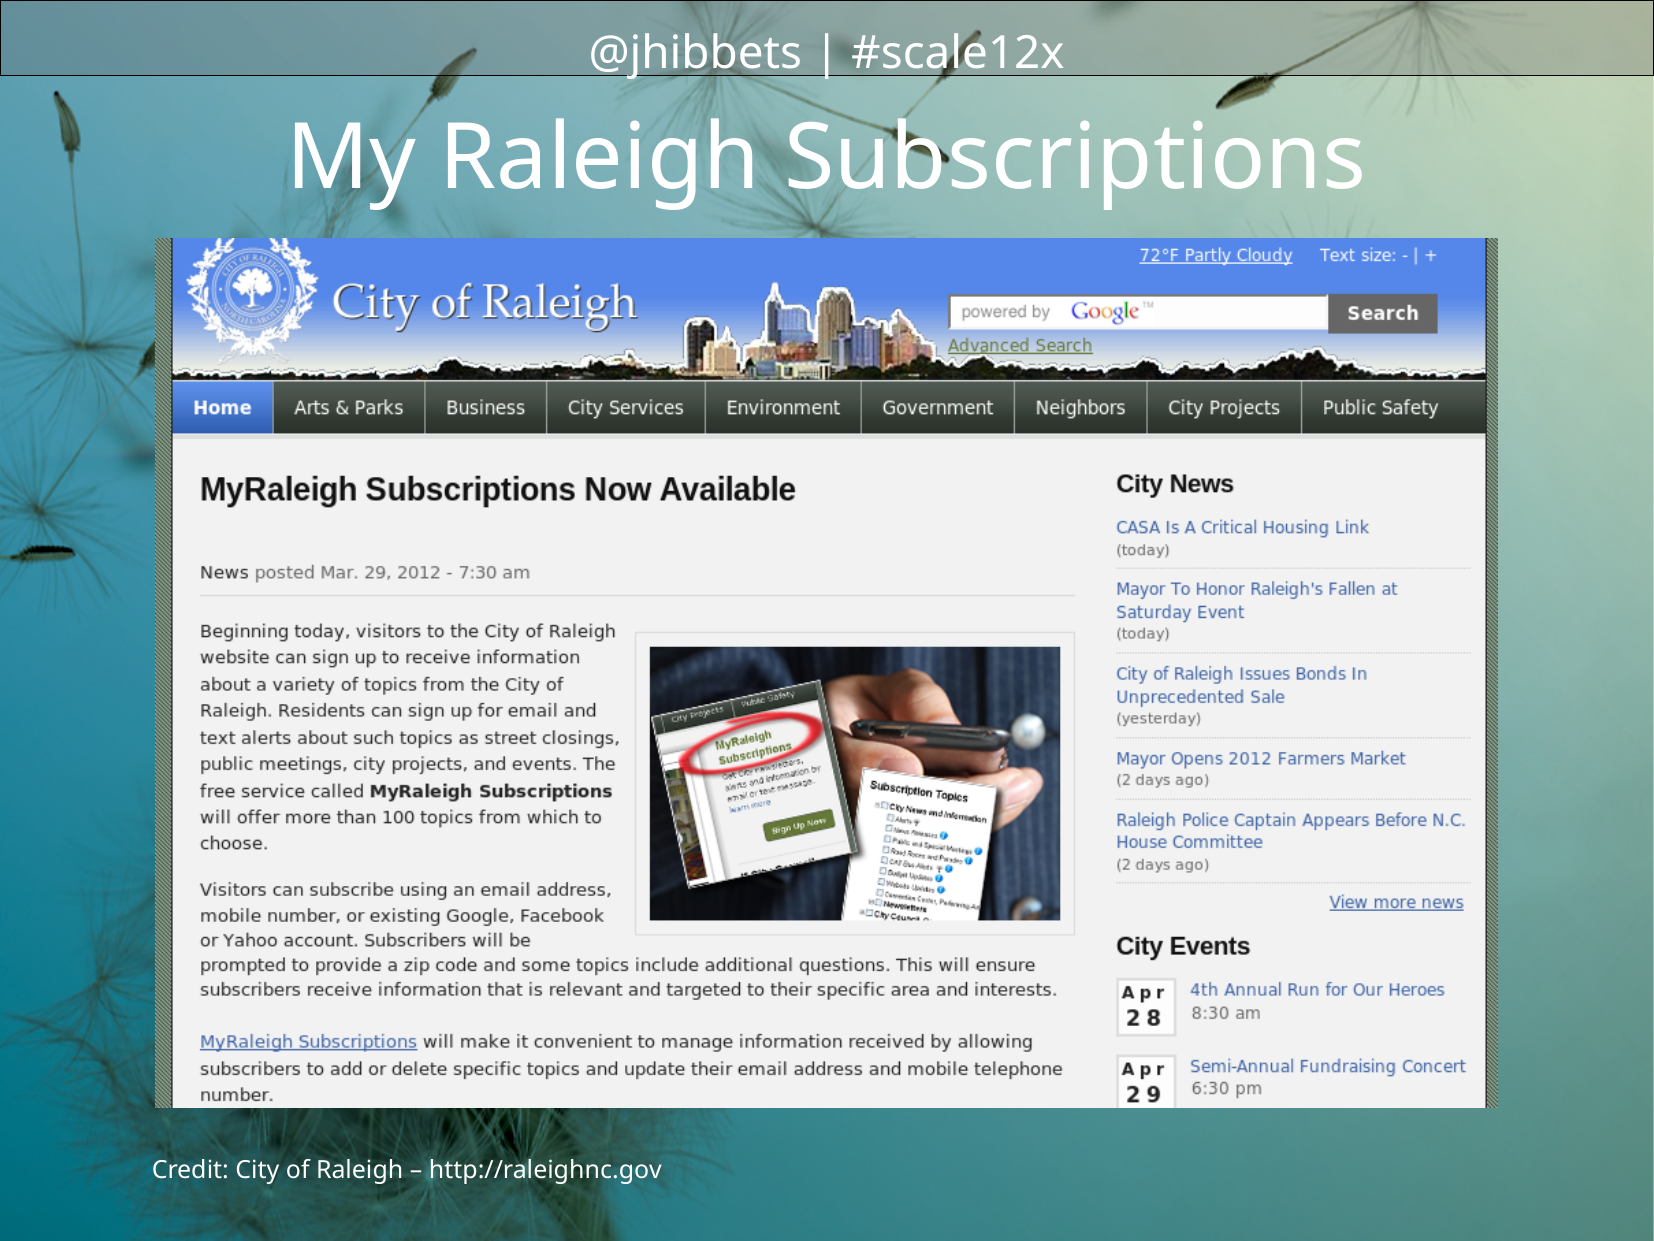

# My Raleigh Subscriptions
Credit: City of Raleigh – http://raleighnc.gov